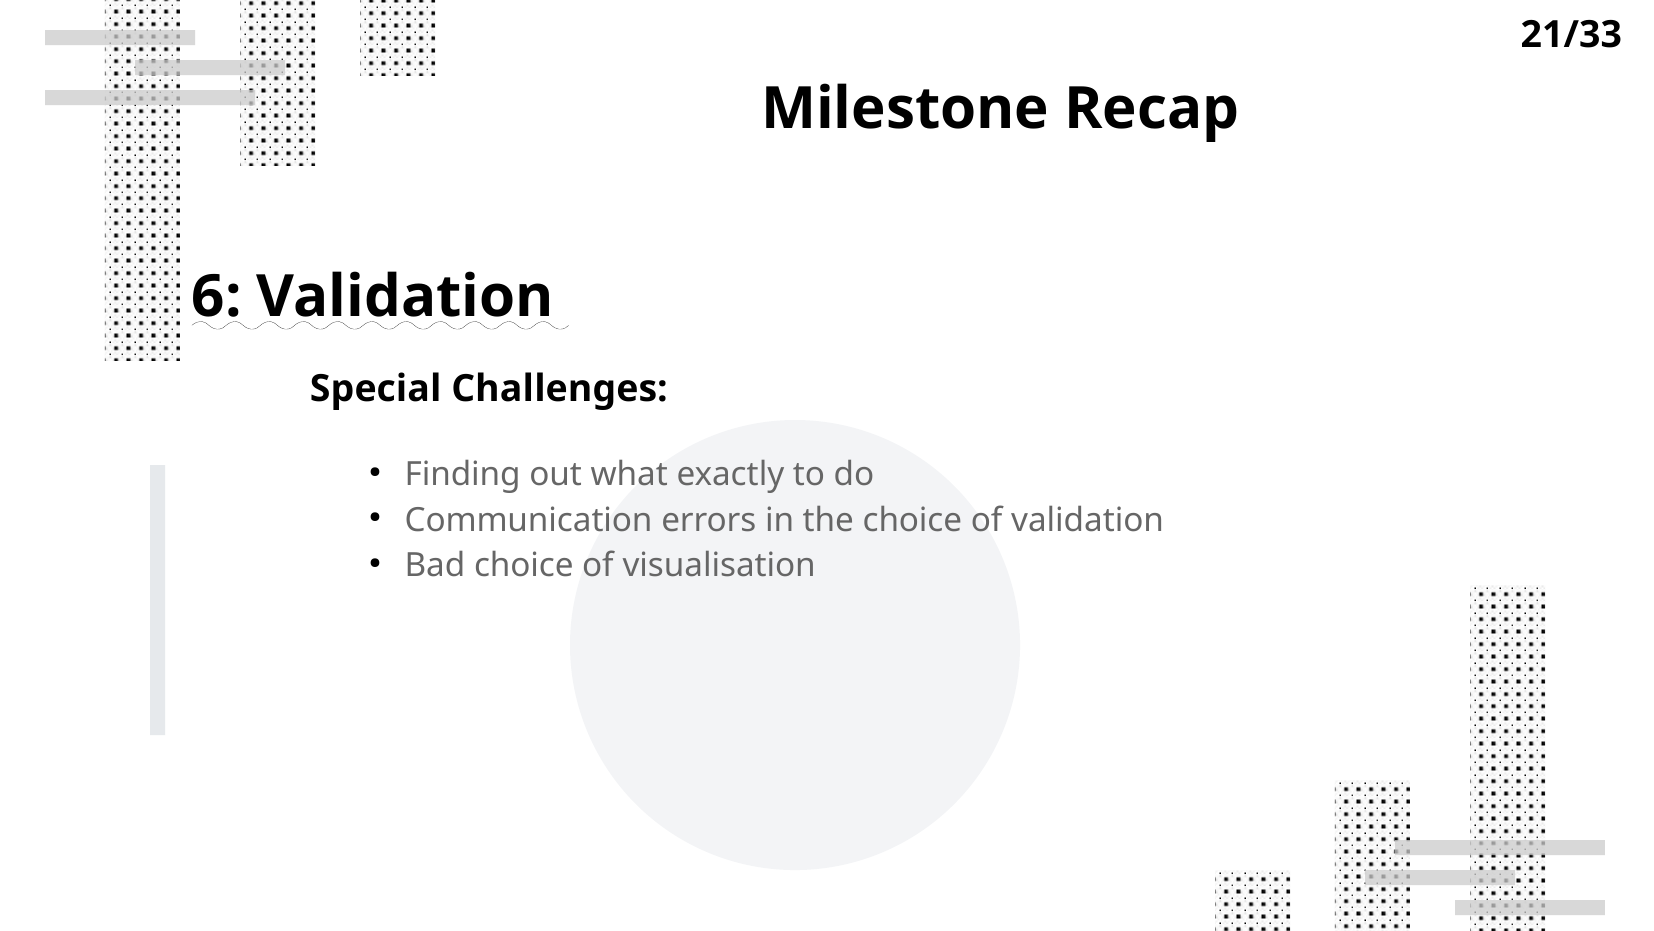

21/33
Milestone Recap
6: Validation
Special Challenges:
Finding out what exactly to do
Communication errors in the choice of validation
Bad choice of visualisation